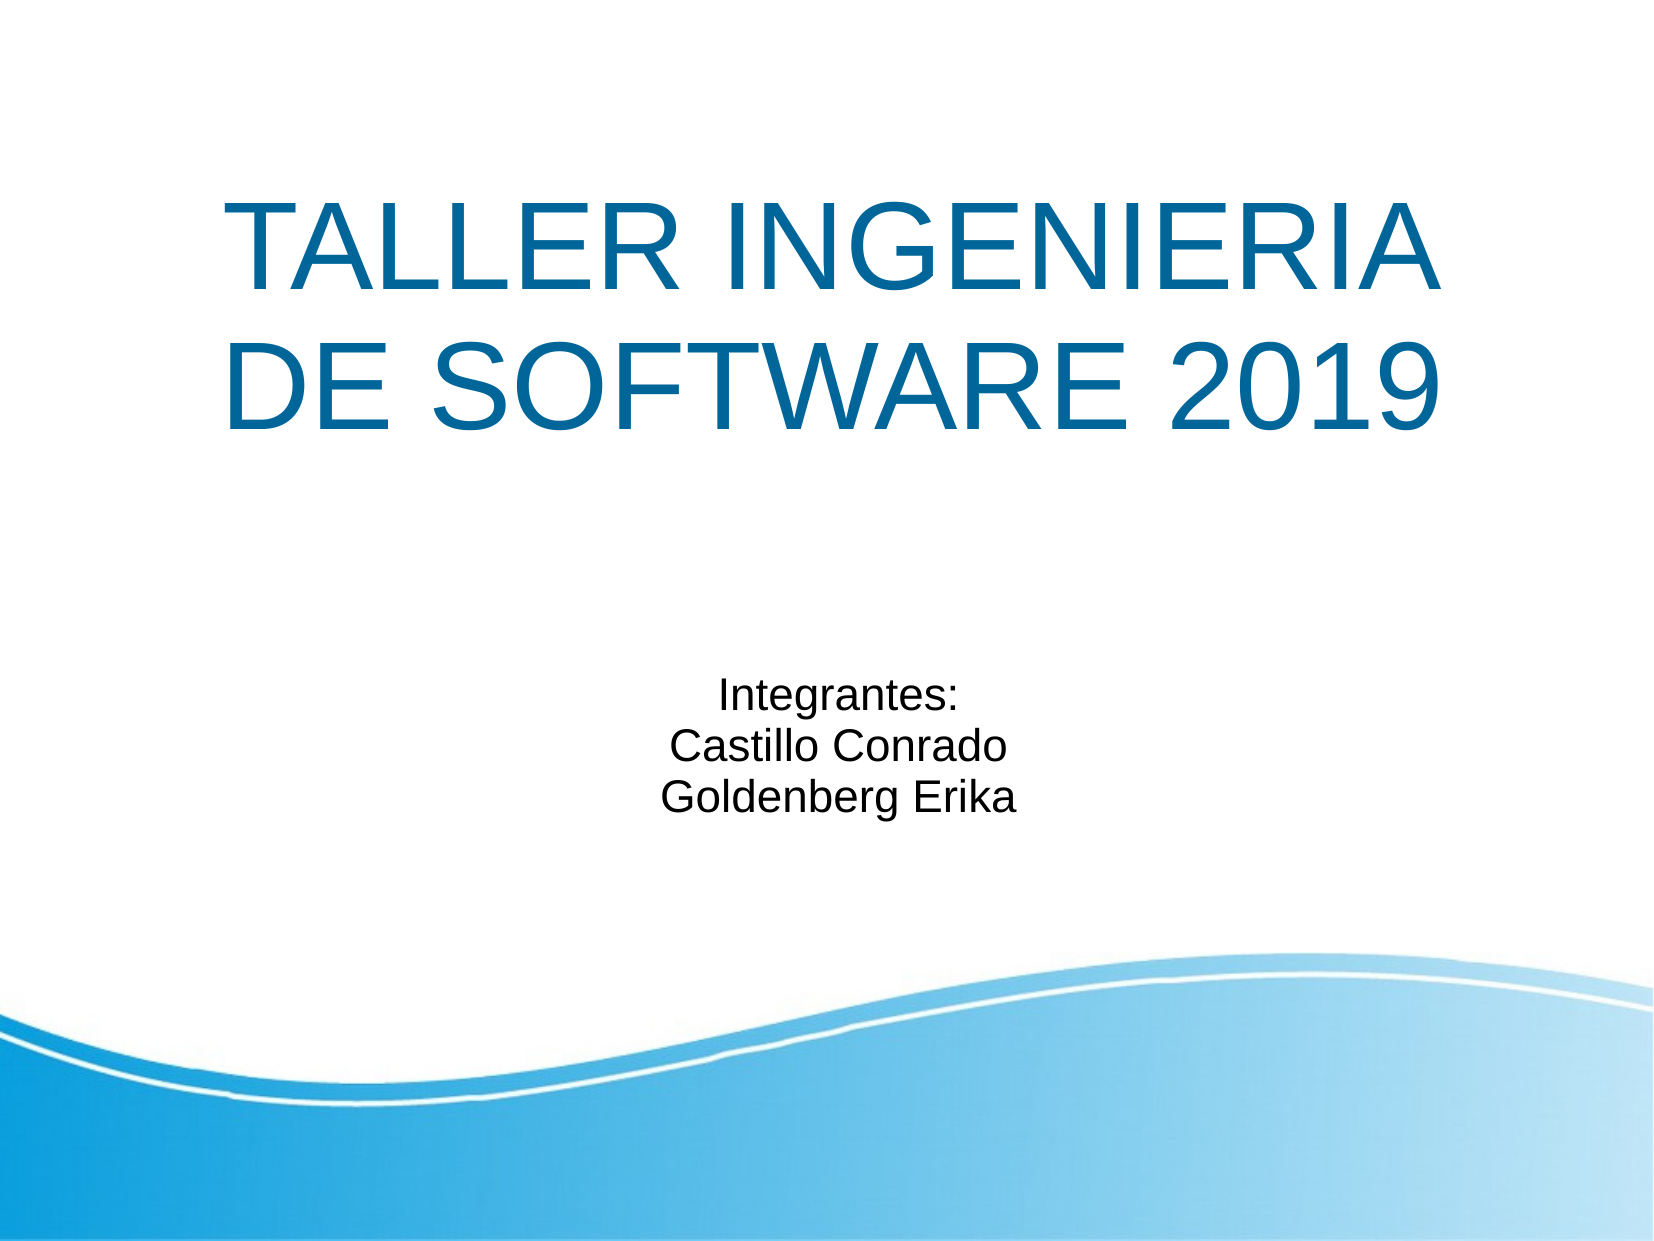

# TALLER INGENIERIA DE SOFTWARE 2019
Integrantes:
Castillo Conrado
Goldenberg Erika